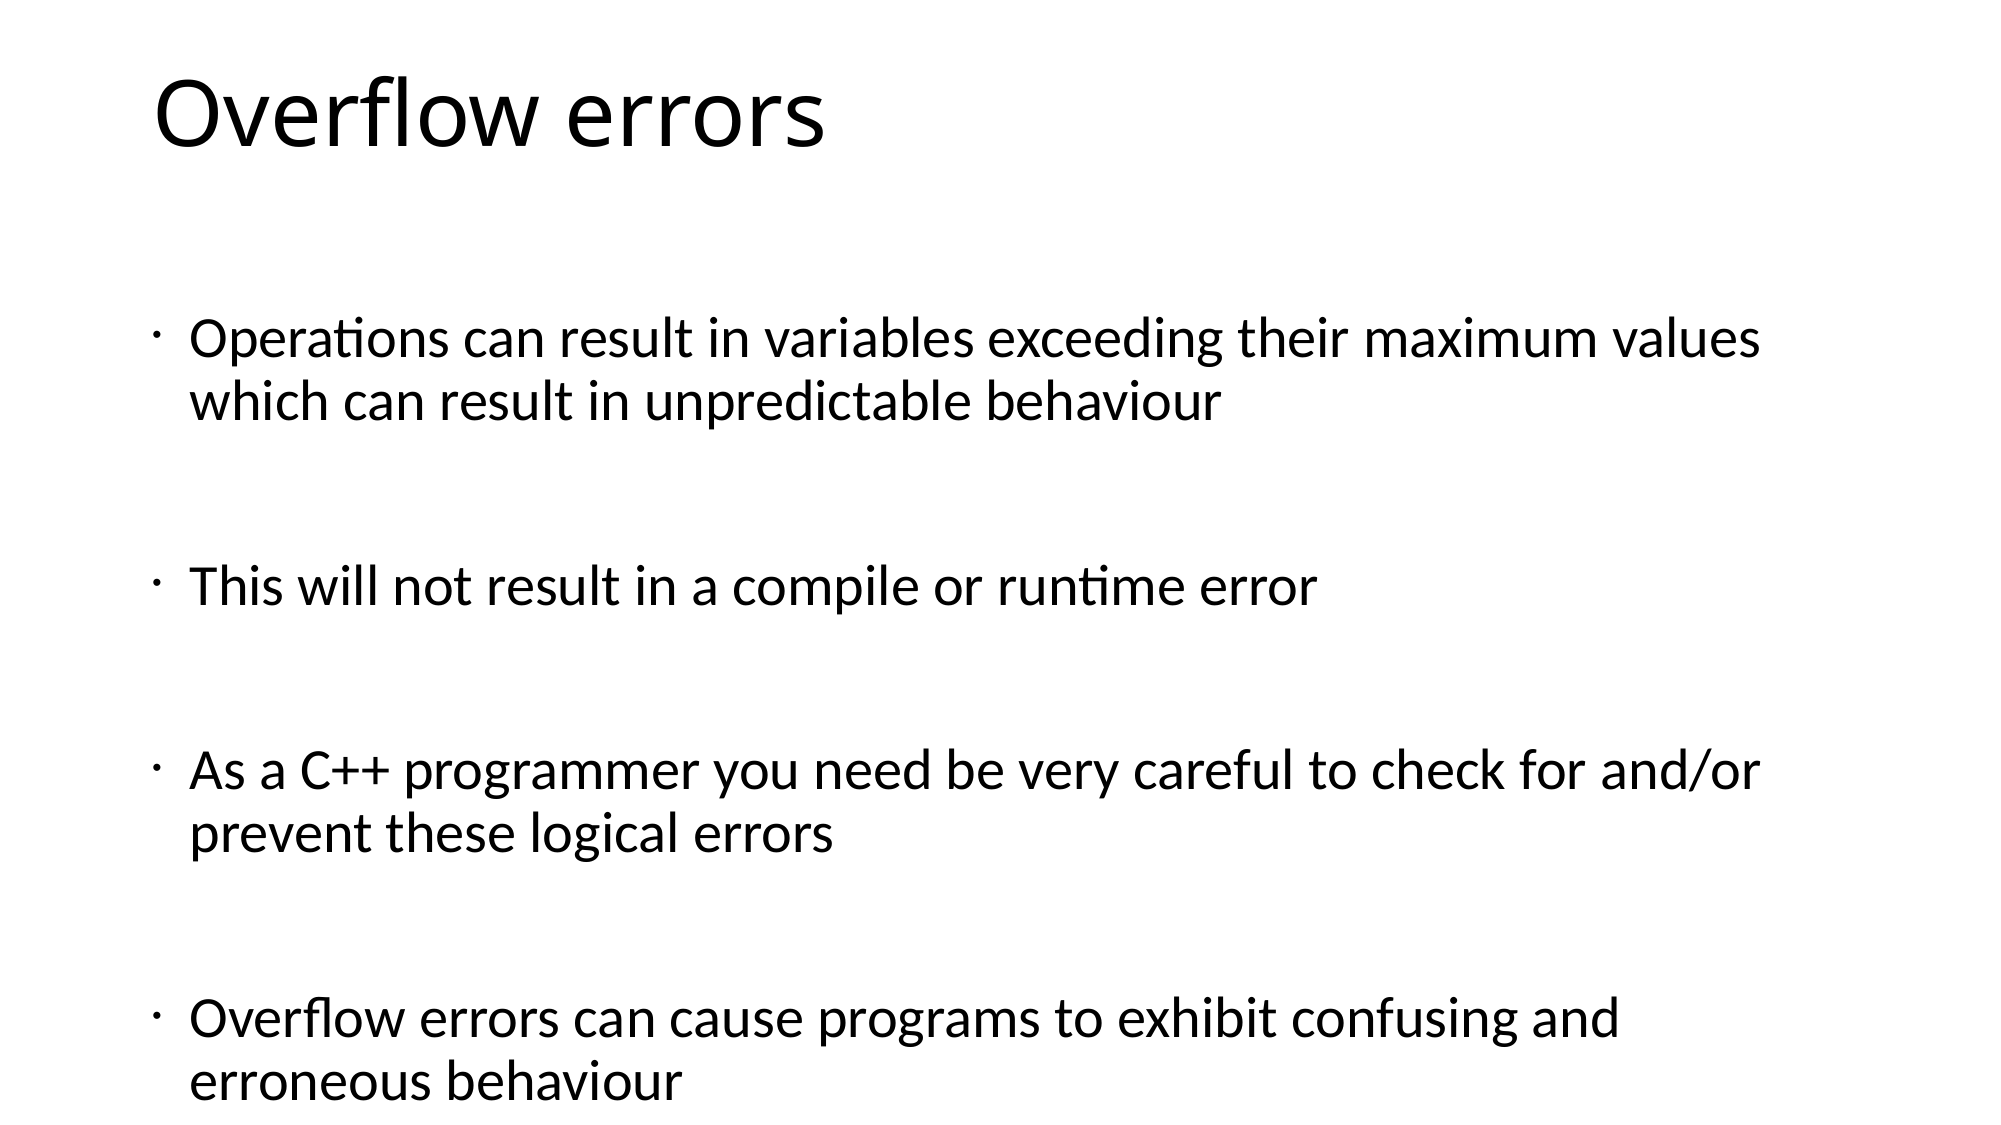

# Overflow errors
Operations can result in variables exceeding their maximum values which can result in unpredictable behaviour
This will not result in a compile or runtime error
As a C++ programmer you need be very careful to check for and/or prevent these logical errors
Overflow errors can cause programs to exhibit confusing and erroneous behaviour